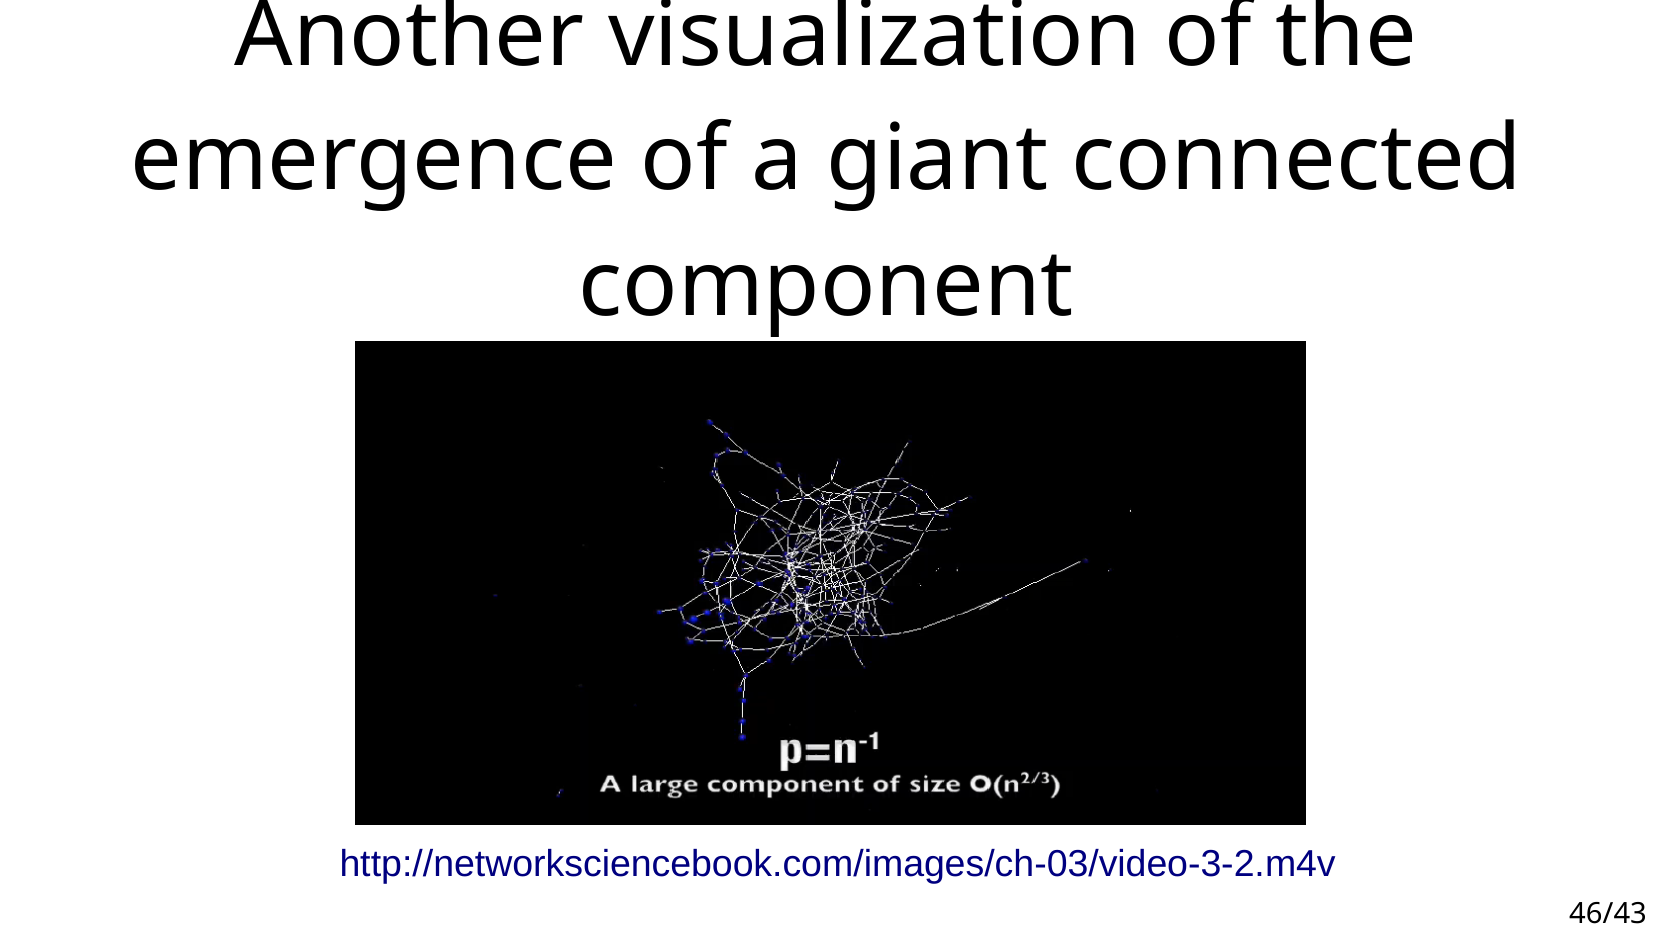

# Another visualization of the emergence of a giant connected component
http://networksciencebook.com/images/ch-03/video-3-2.m4v
46